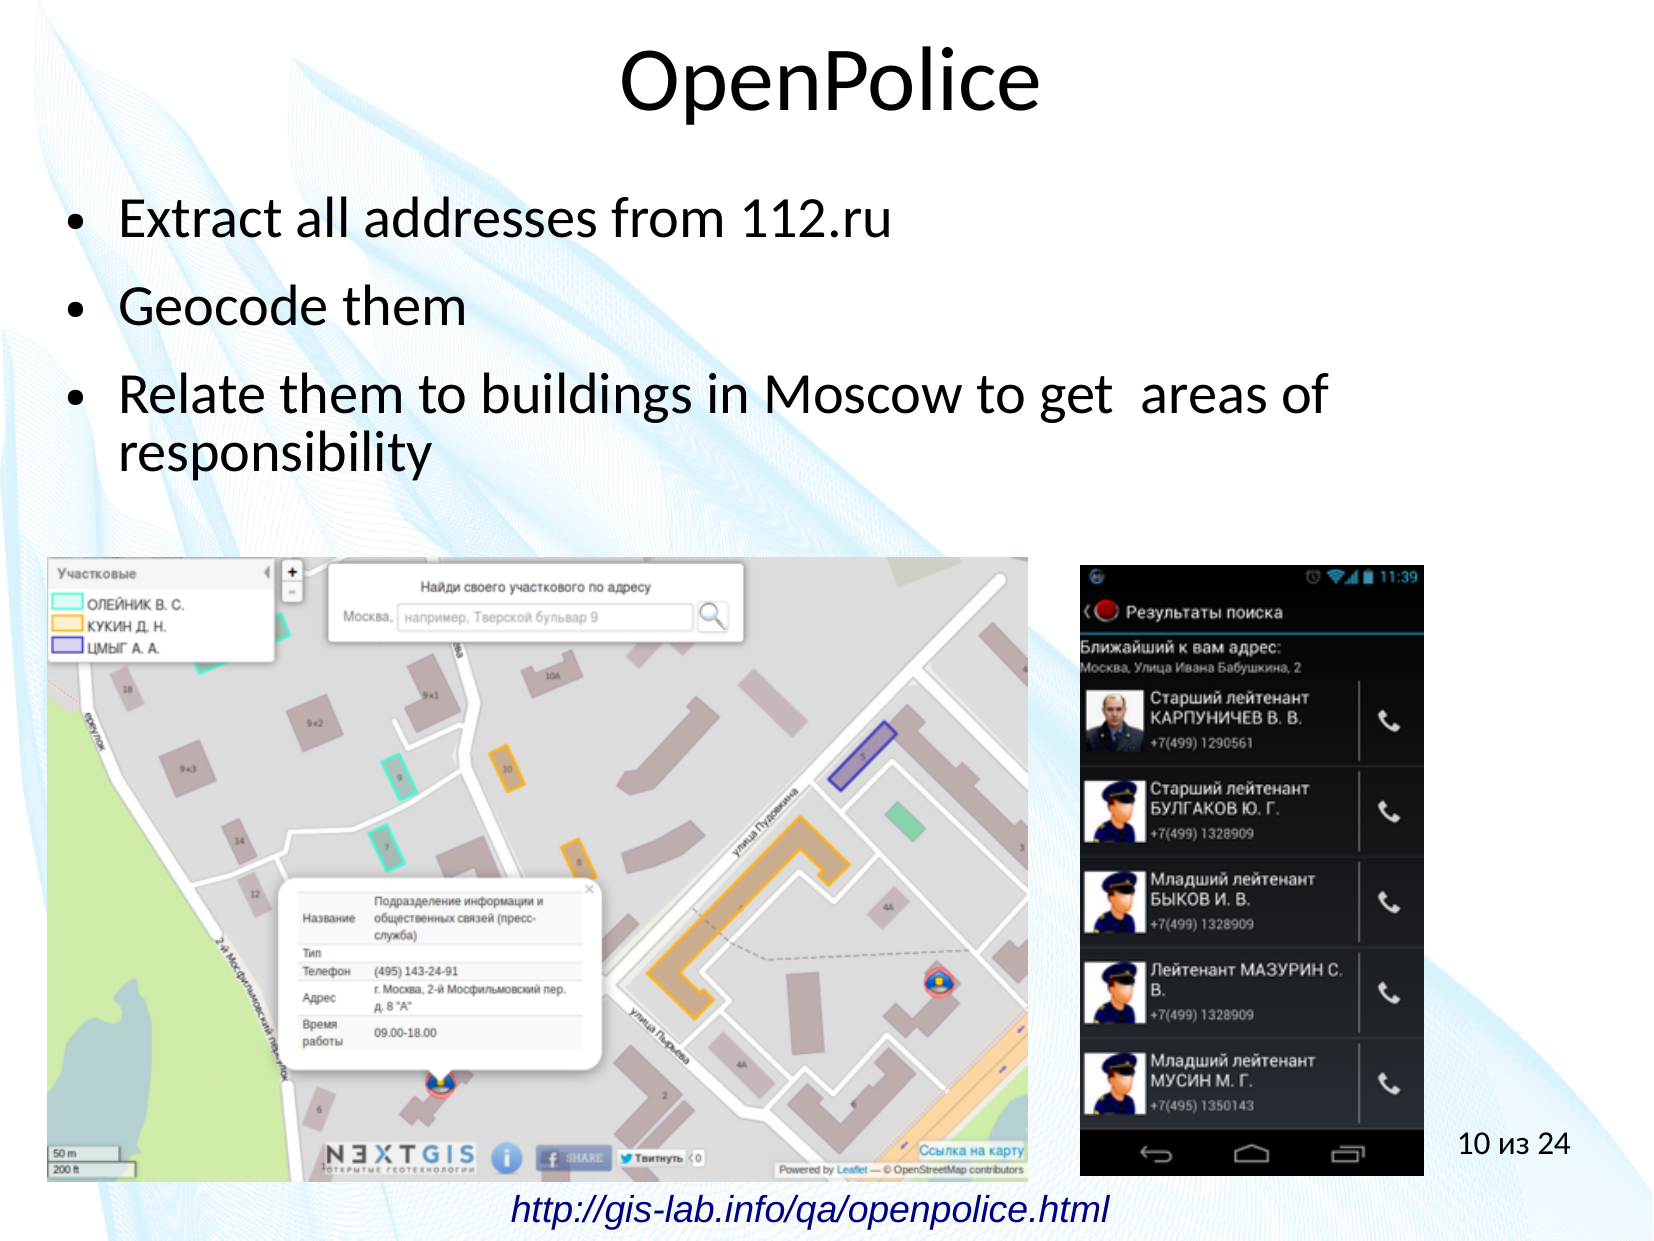

# OpenPolice
Extract all addresses from 112.ru
Geocode them
Relate them to buildings in Moscow to get areas of responsibility
10
http://gis-lab.info/qa/openpolice.html